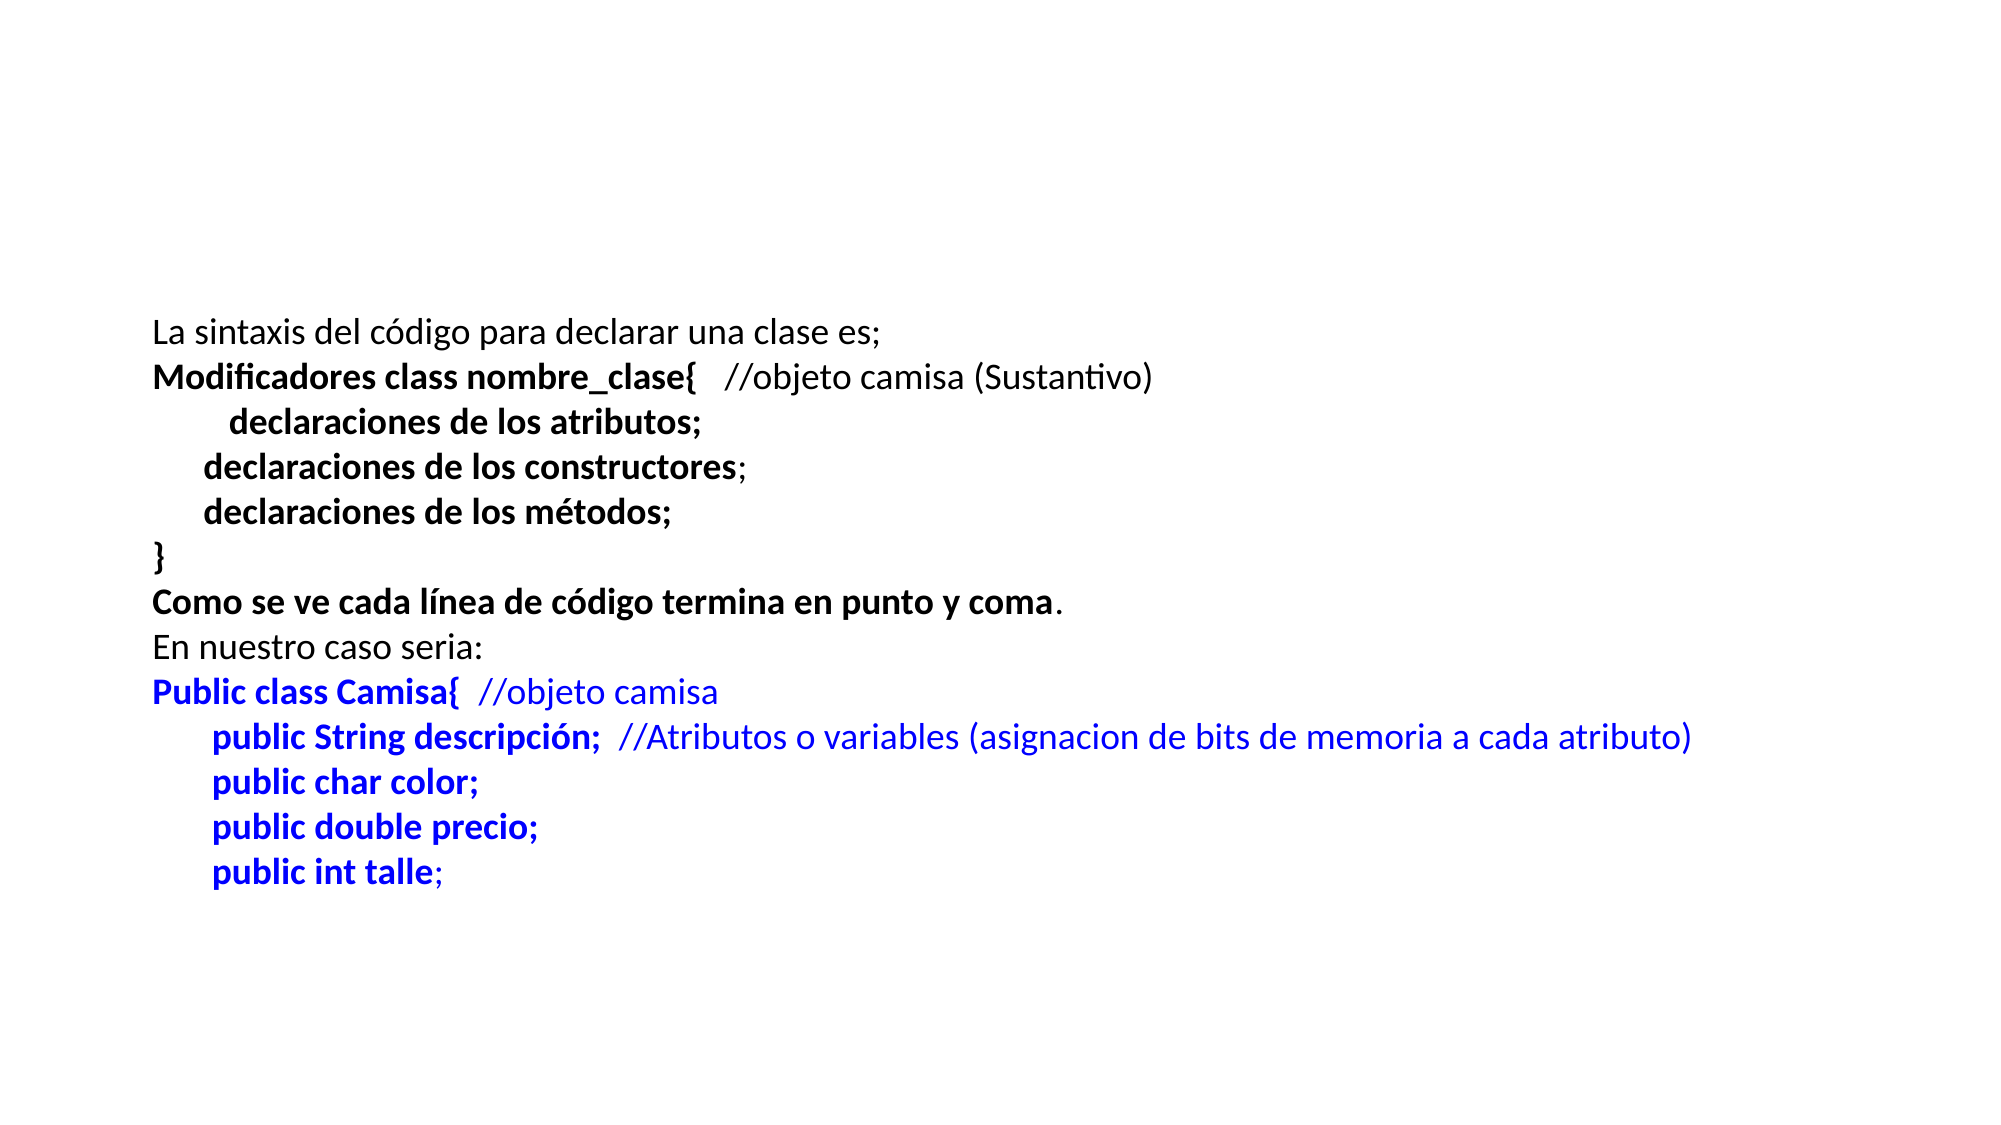

La sintaxis del código para declarar una clase es;
Modificadores class nombre_clase{ //objeto camisa (Sustantivo)
 declaraciones de los atributos;
 declaraciones de los constructores;
 declaraciones de los métodos;
}
Como se ve cada línea de código termina en punto y coma.
En nuestro caso seria:
Public class Camisa{ //objeto camisa
 public String descripción; //Atributos o variables (asignacion de bits de memoria a cada atributo)
 public char color;
 public double precio;
 public int talle;